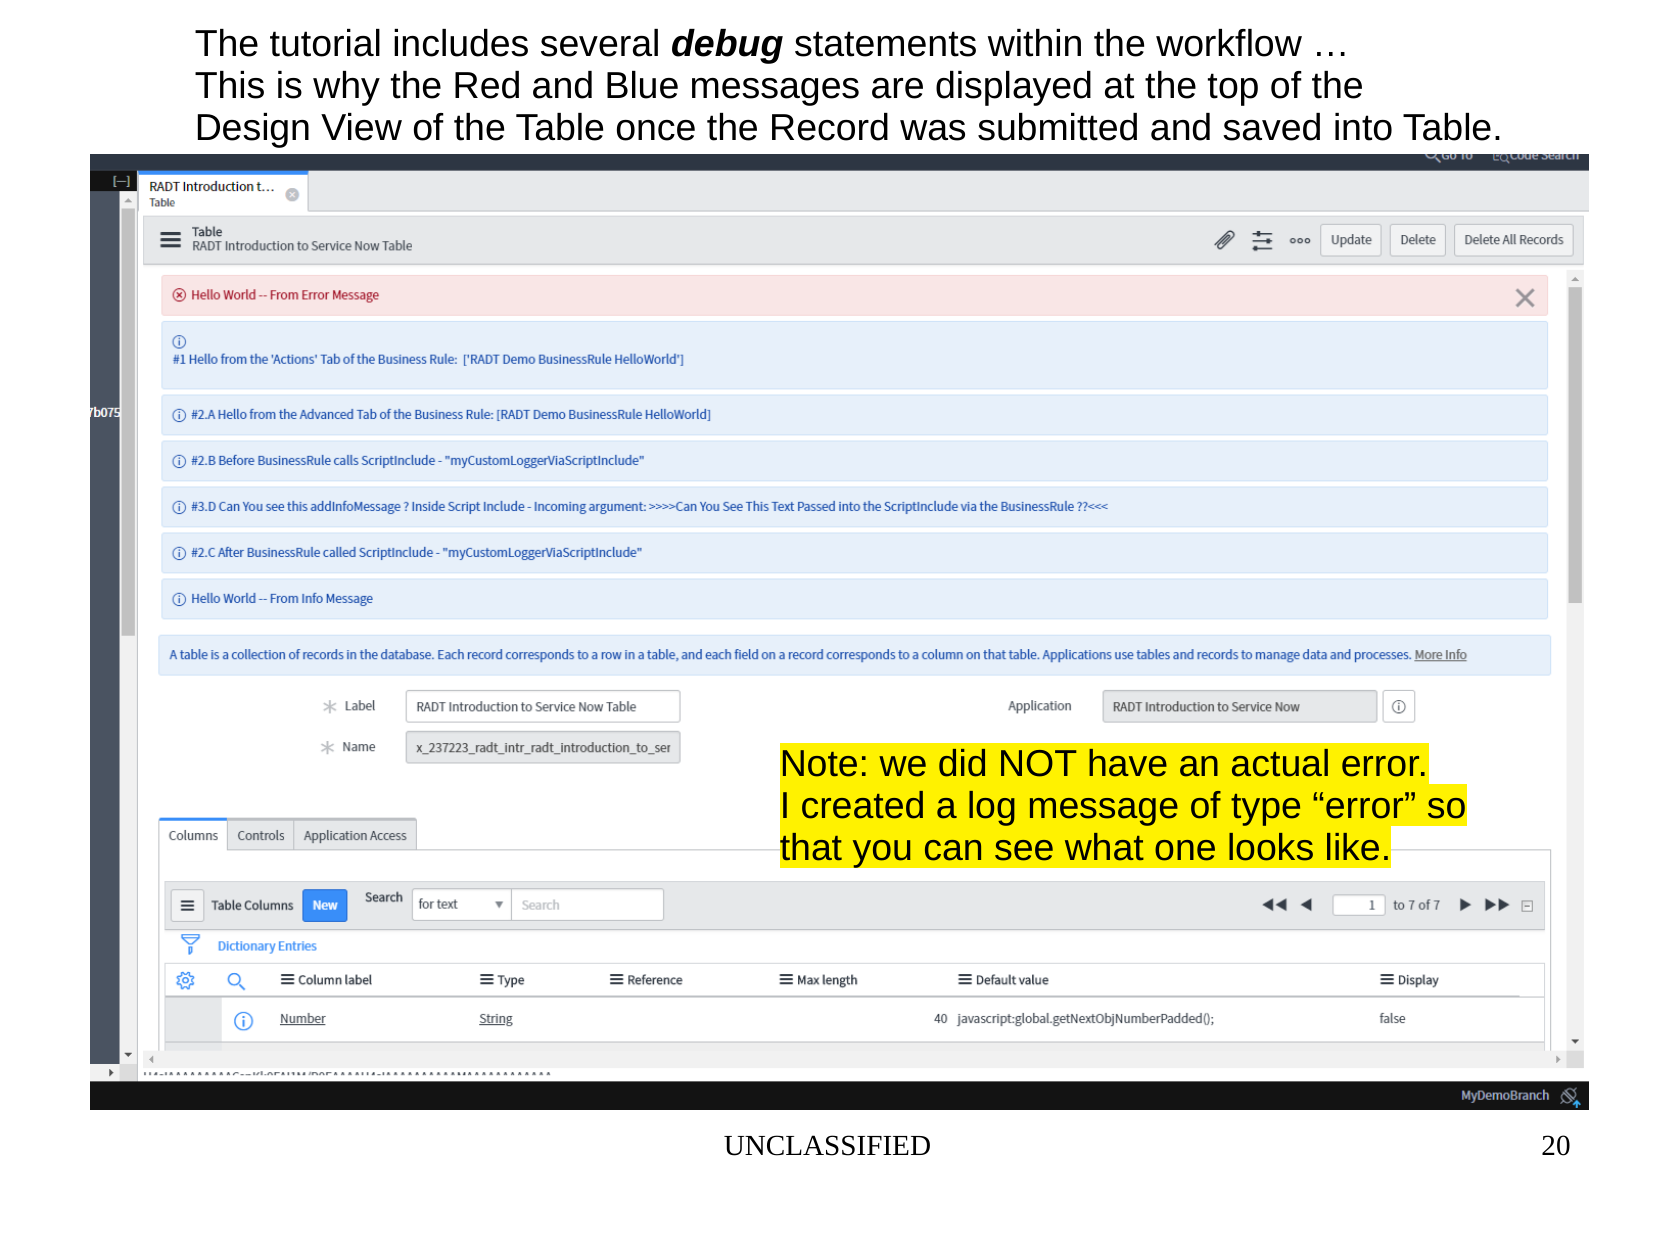

The tutorial includes several debug statements within the workflow …
This is why the Red and Blue messages are displayed at the top of the
Design View of the Table once the Record was submitted and saved into Table.
Note: we did NOT have an actual error.
I created a log message of type “error” so that you can see what one looks like.
UNCLASSIFIED
20